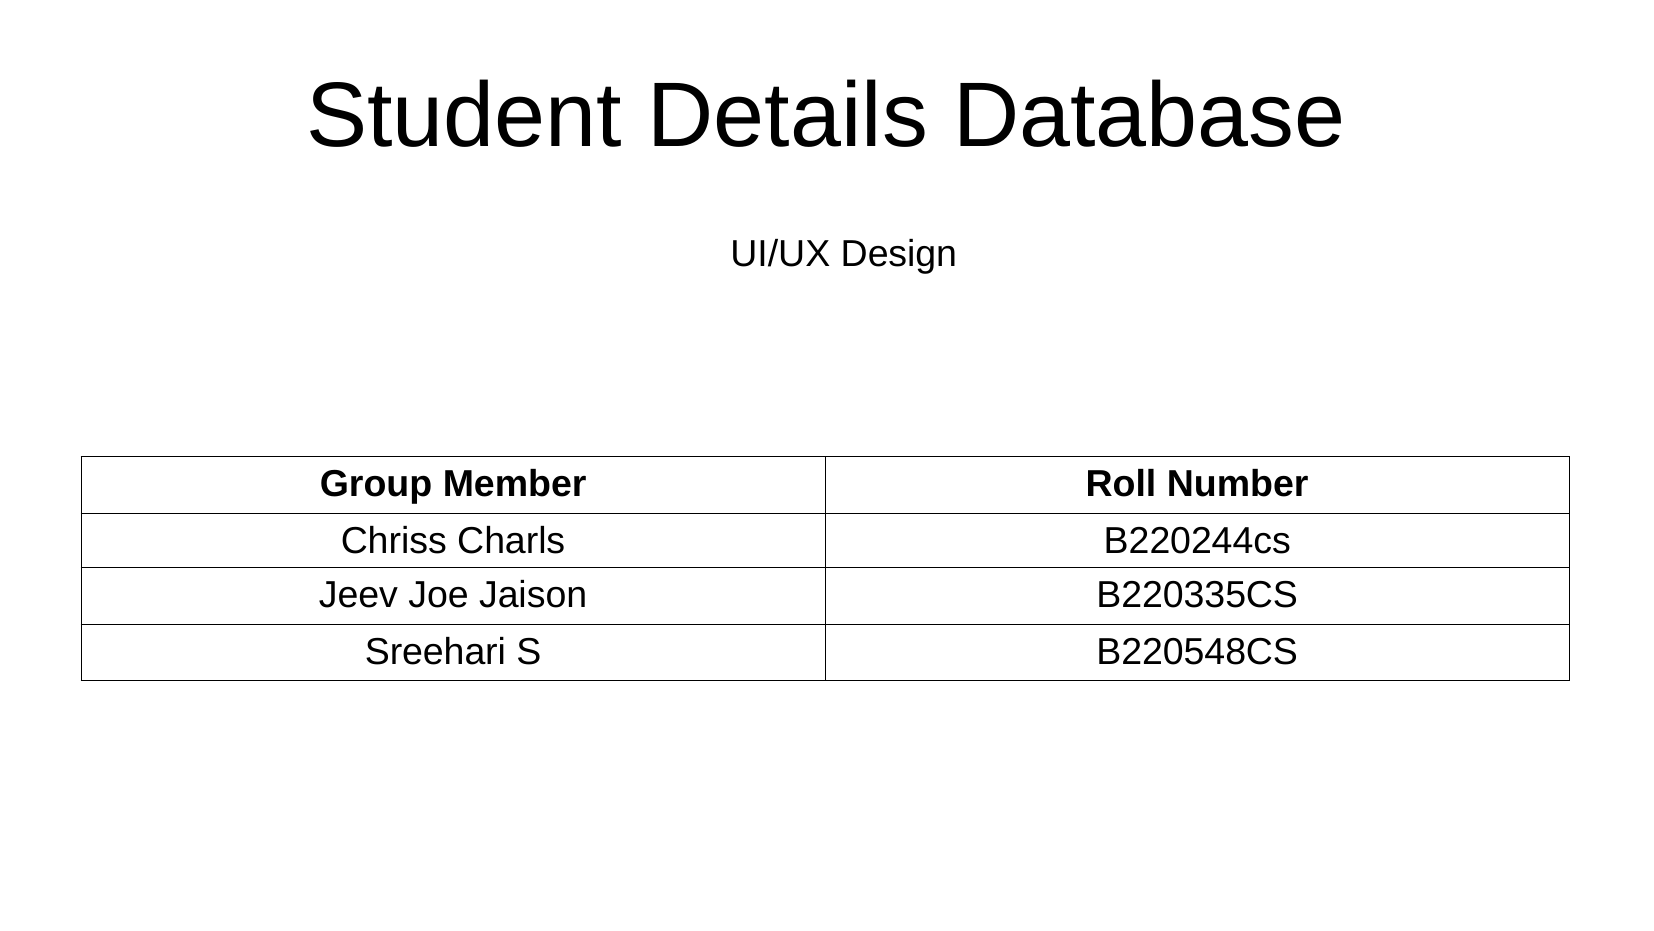

# Student Details Database
UI/UX Design
| Group Member | Roll Number |
| --- | --- |
| Chriss Charls | B220244cs |
| Jeev Joe Jaison | B220335CS |
| Sreehari S | B220548CS |